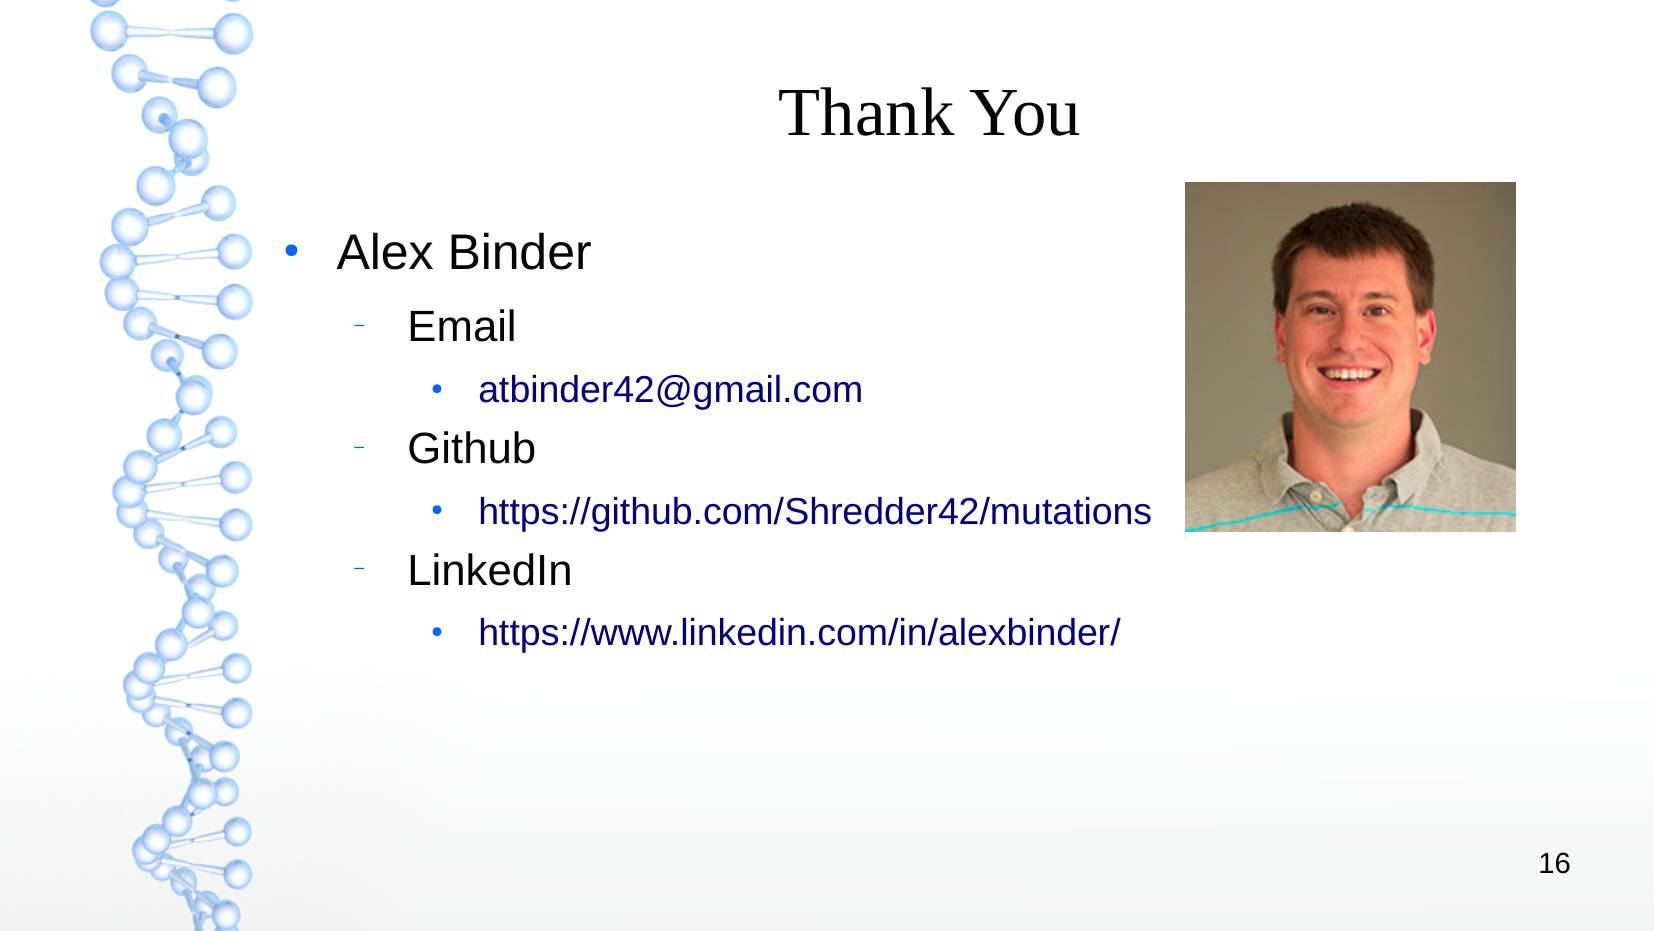

# Thank You
Alex Binder
Email
atbinder42@gmail.com
Github
https://github.com/Shredder42/mutations
LinkedIn
https://www.linkedin.com/in/alexbinder/
16